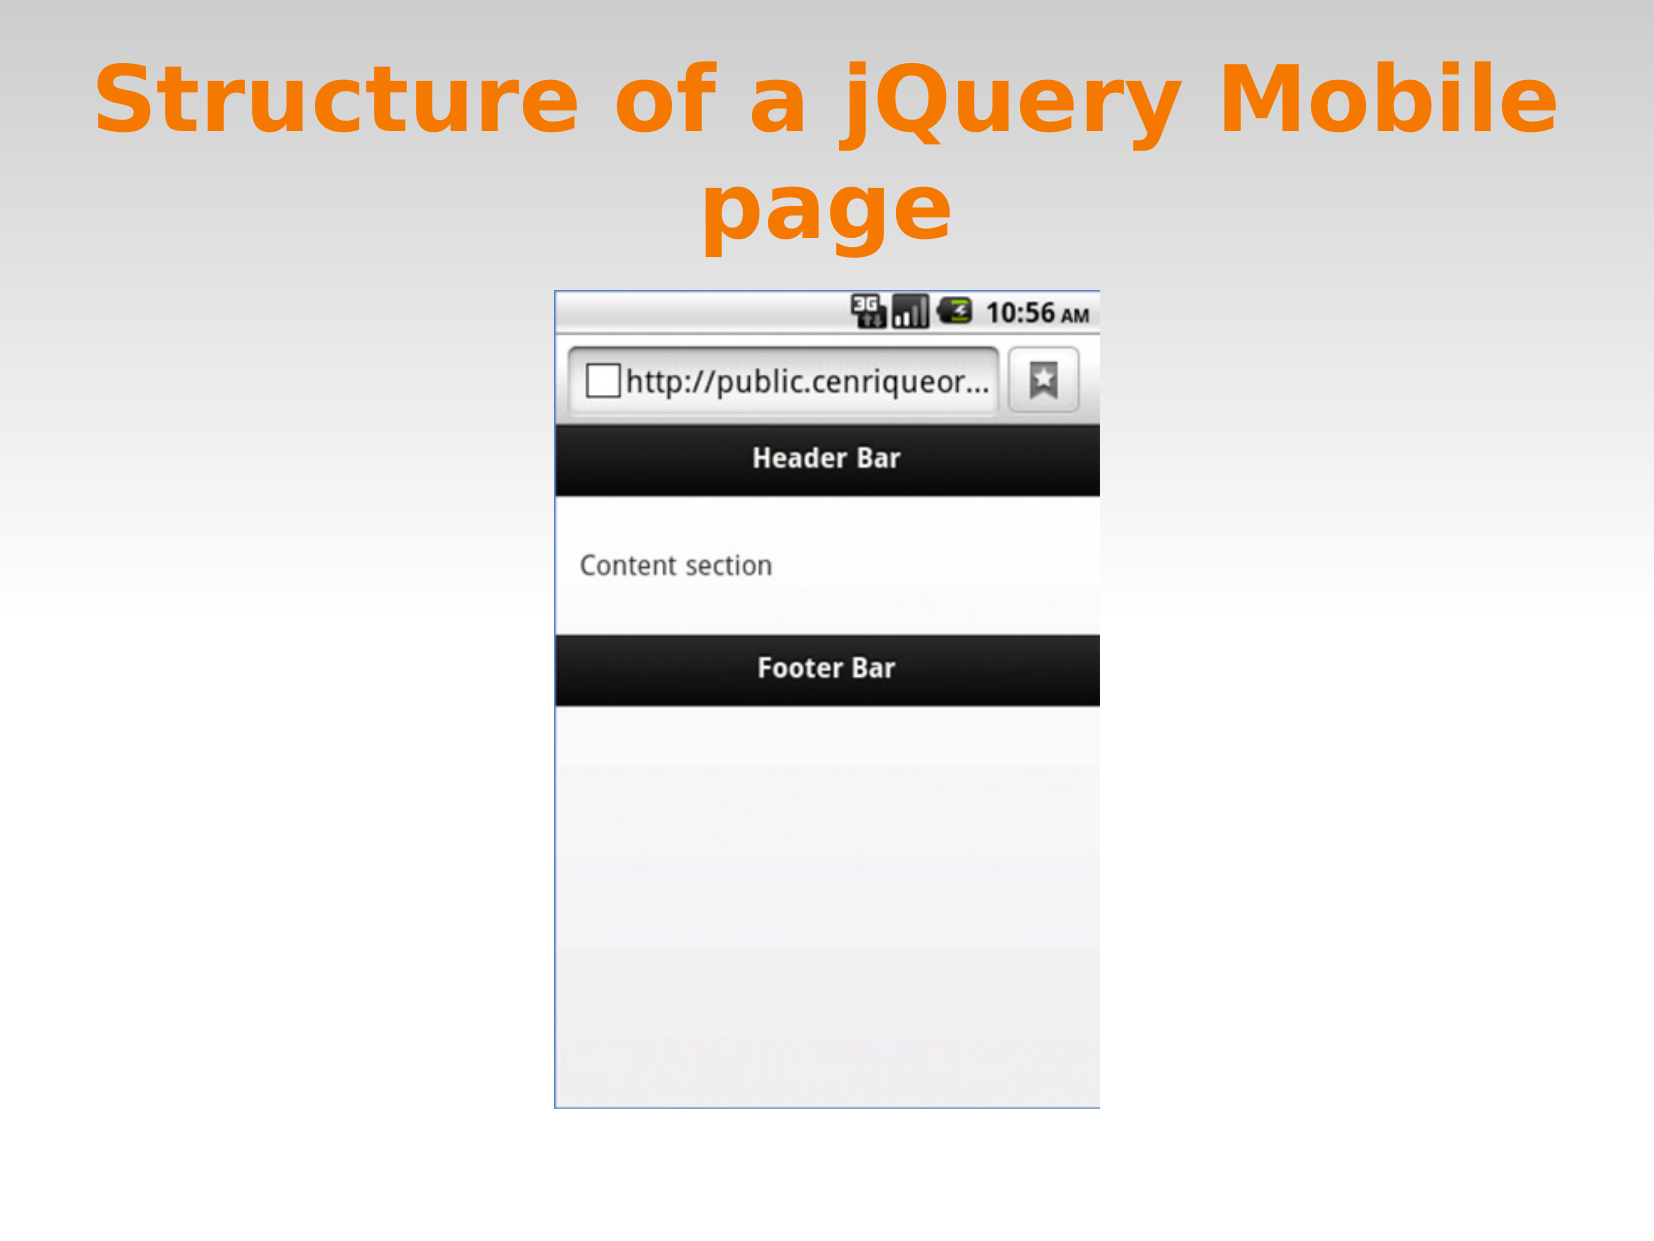

# Structure of a jQuery Mobile page